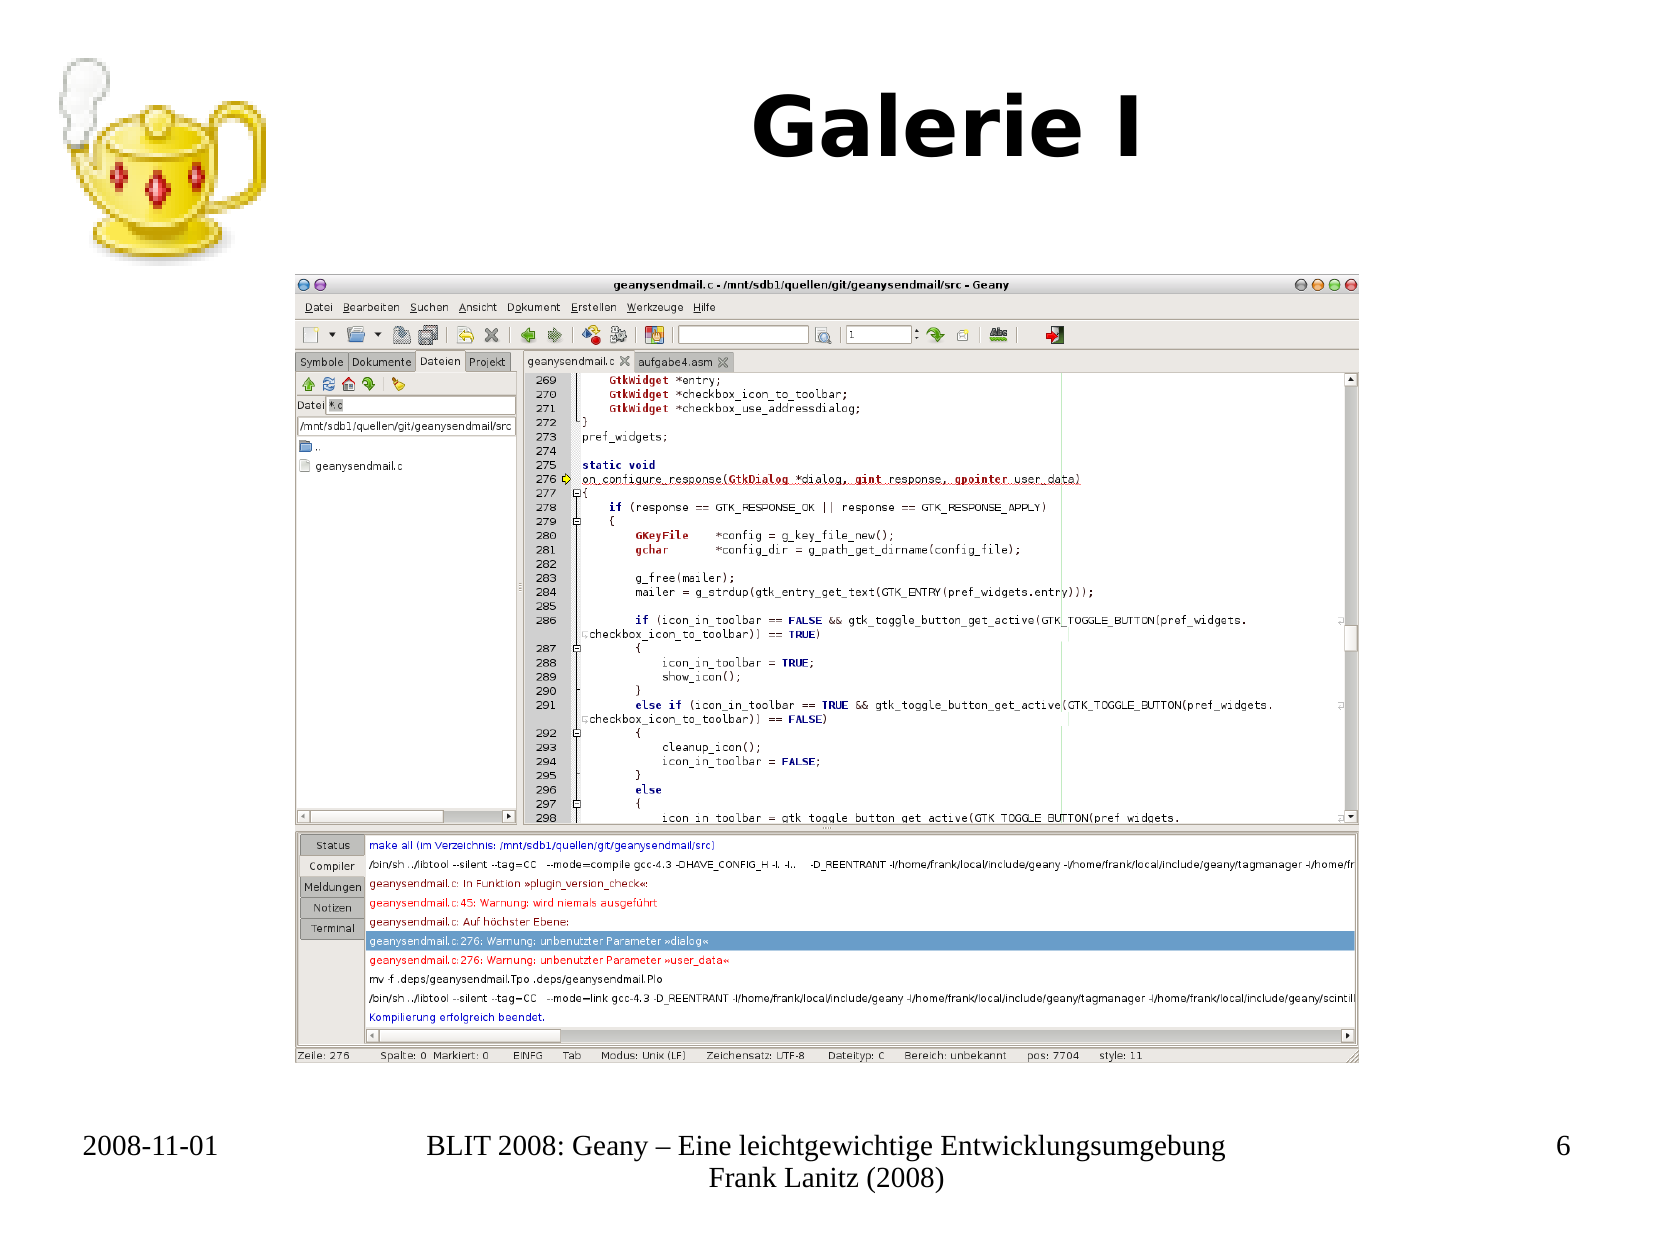

# Galerie I
2008-11-01
BLIT 2008: Geany - Eine leichtgewichtige Entwicklungsumgebung
6